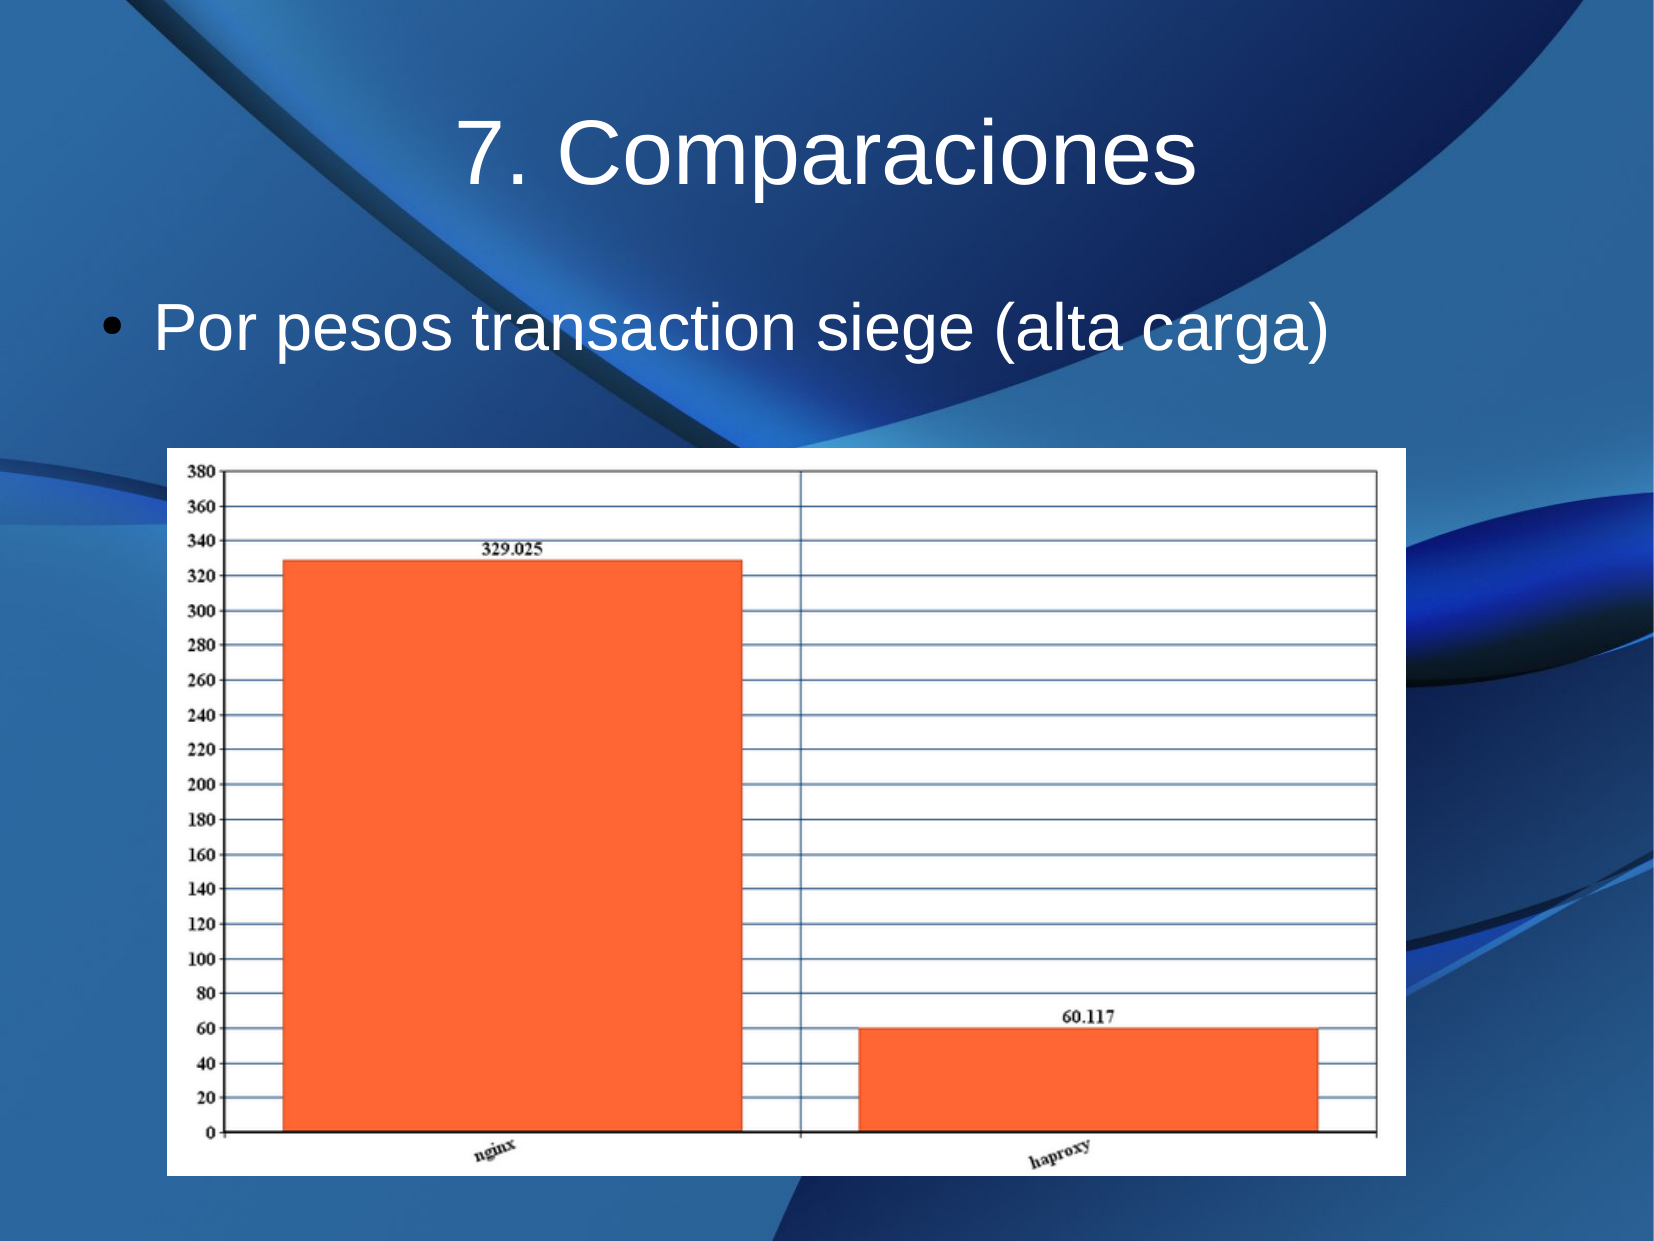

# 7. Comparaciones
Por pesos transaction siege (alta carga)